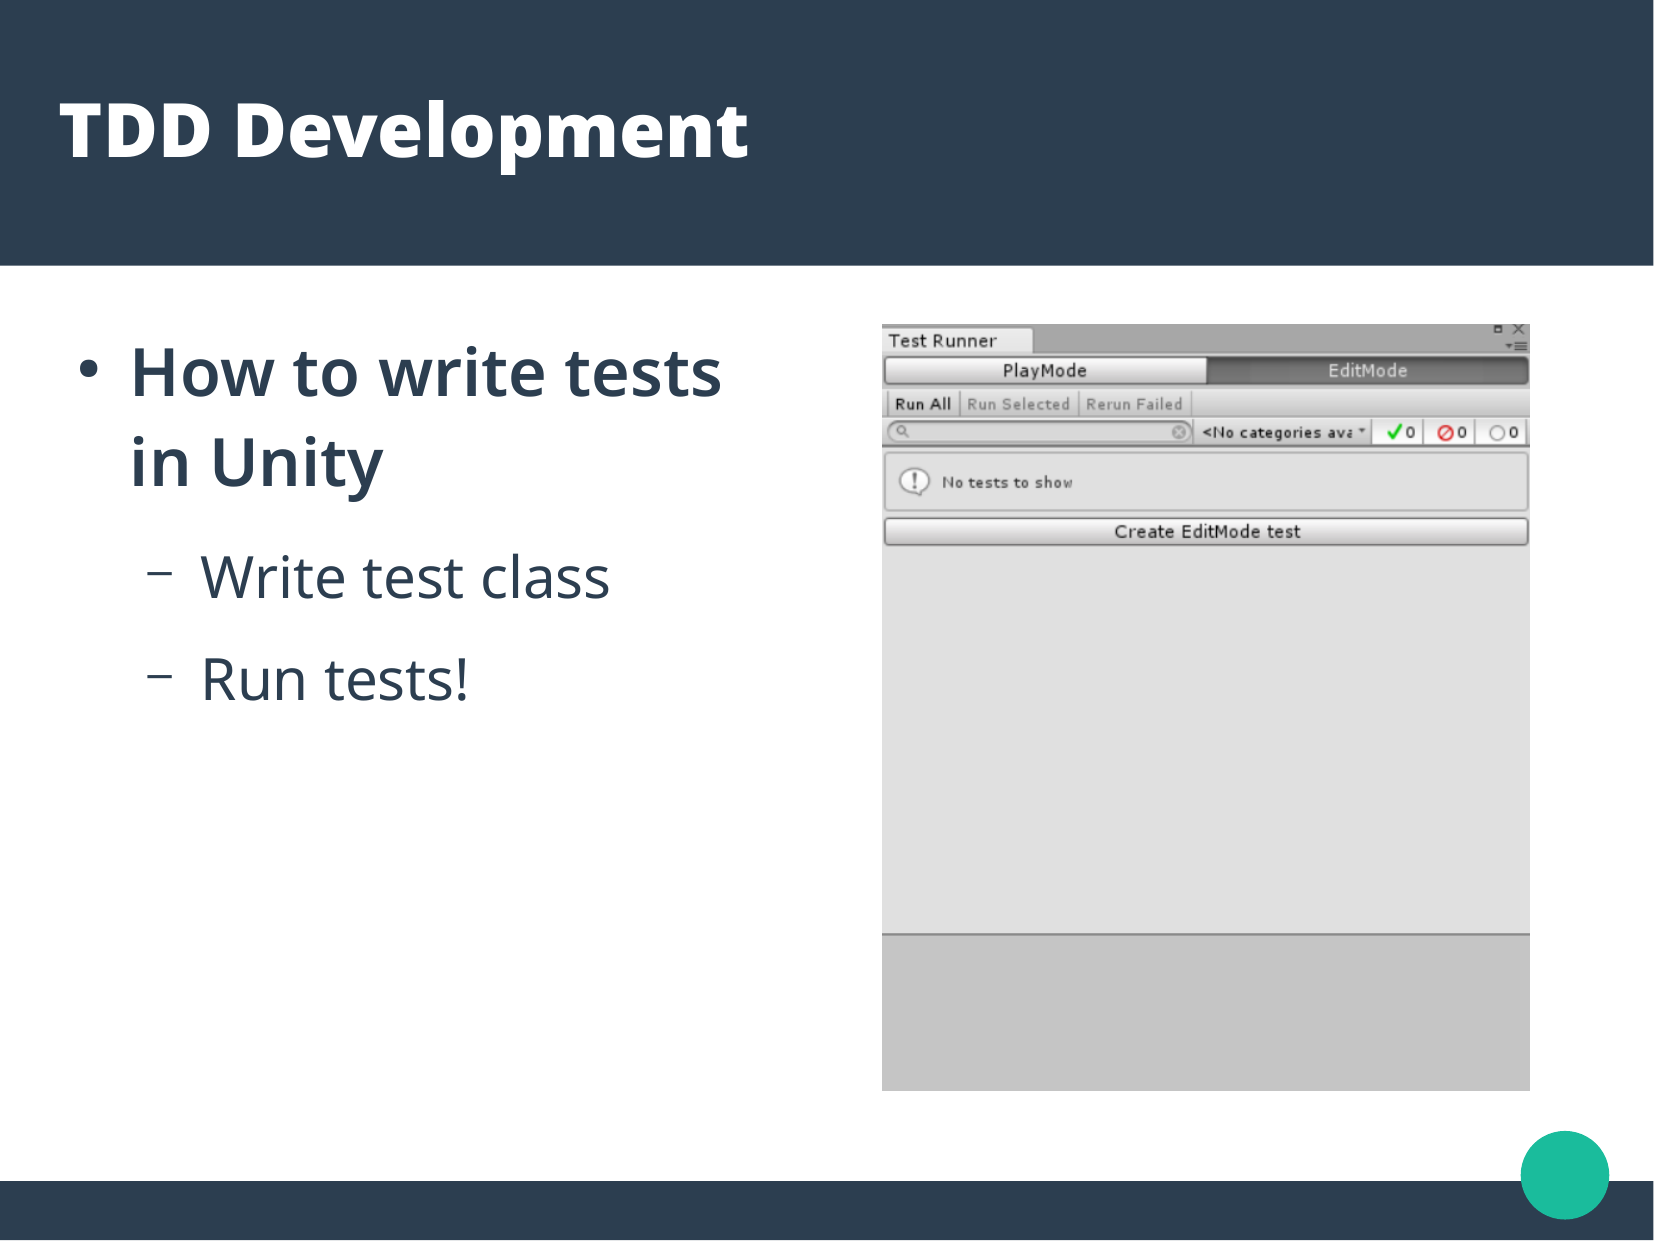

# TDD Development
How to write tests in Unity
Write test class
Run tests!